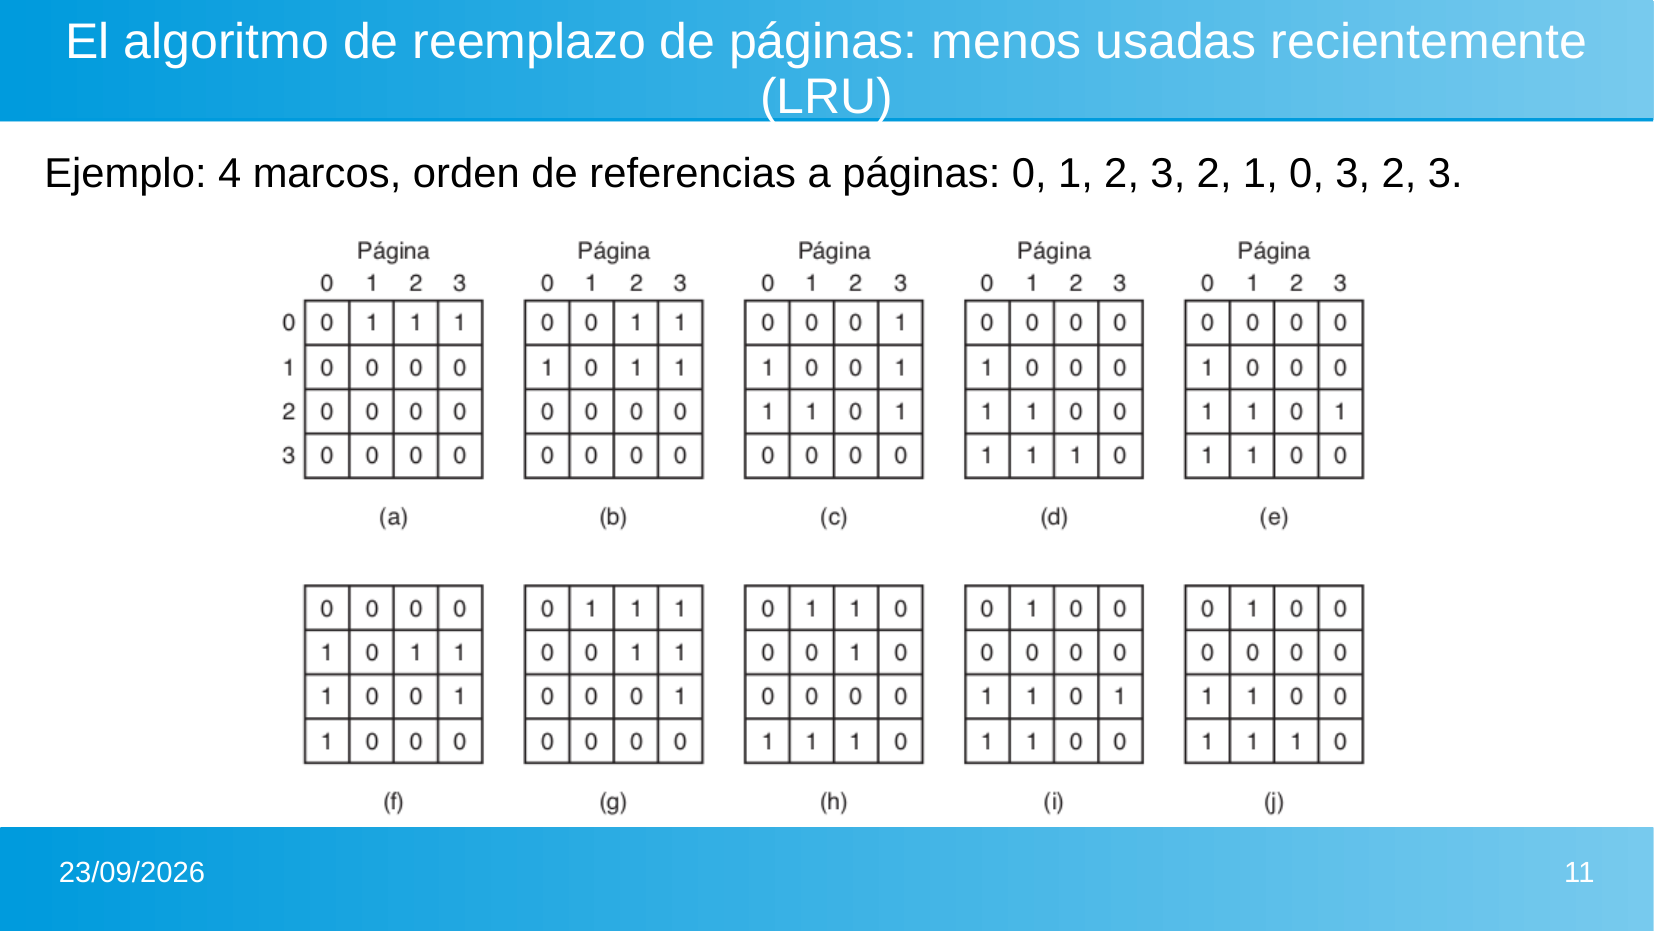

# El algoritmo de reemplazo de páginas: menos usadas recientemente (LRU)
Ejemplo: 4 marcos, orden de referencias a páginas: 0, 1, 2, 3, 2, 1, 0, 3, 2, 3.
11